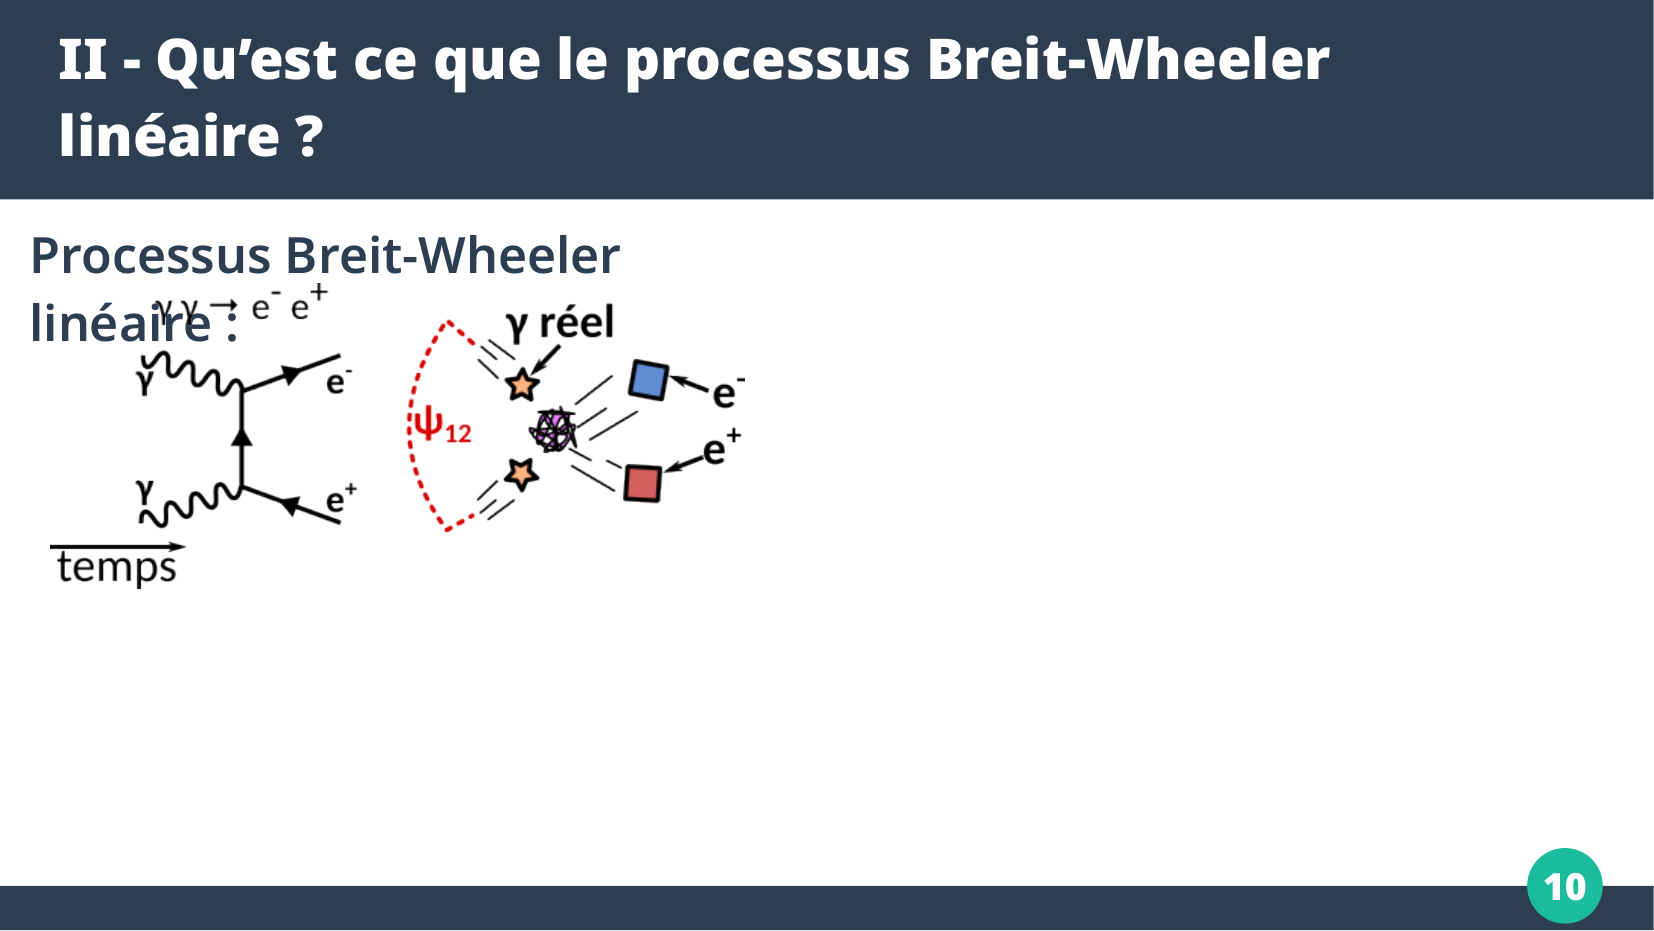

# II - Qu’est ce que le processus Breit-Wheeler linéaire ?
Processus Breit-Wheeler linéaire :